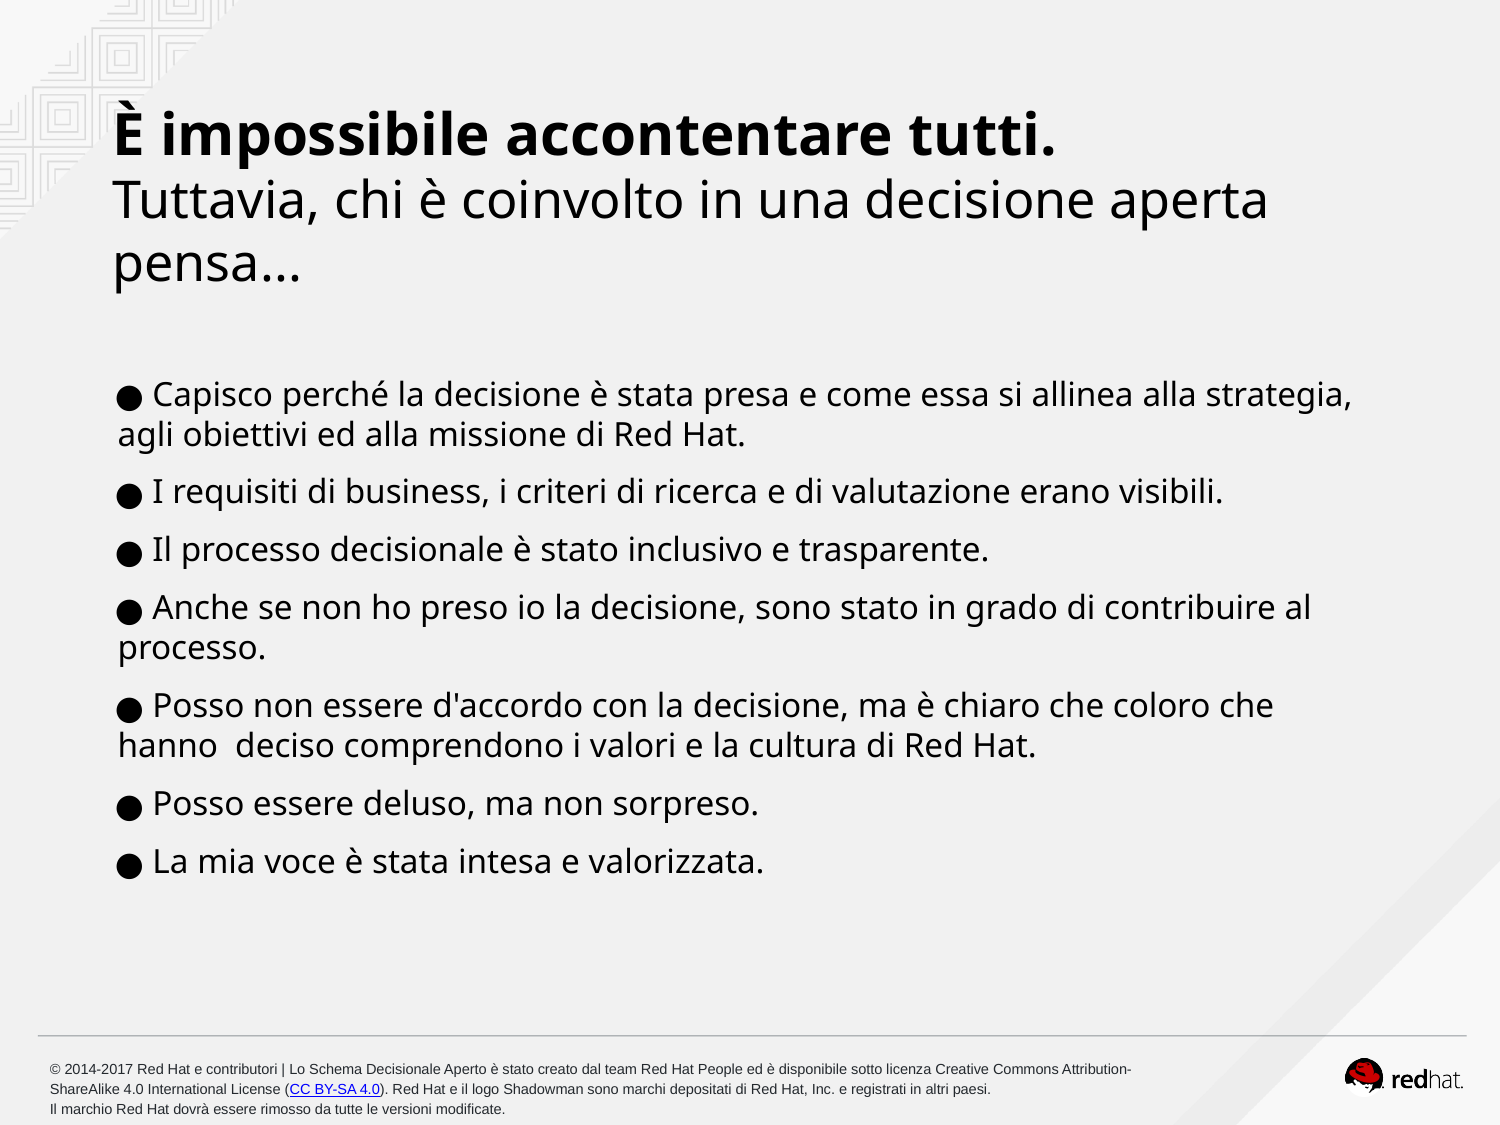

È impossibile accontentare tutti.
Tuttavia, chi è coinvolto in una decisione aperta pensa...
 Capisco perché la decisione è stata presa e come essa si allinea alla strategia, agli obiettivi ed alla missione di Red Hat.
 I requisiti di business, i criteri di ricerca e di valutazione erano visibili.
 Il processo decisionale è stato inclusivo e trasparente.
 Anche se non ho preso io la decisione, sono stato in grado di contribuire al processo.
 Posso non essere d'accordo con la decisione, ma è chiaro che coloro che hanno deciso comprendono i valori e la cultura di Red Hat.
 Posso essere deluso, ma non sorpreso.
 La mia voce è stata intesa e valorizzata.